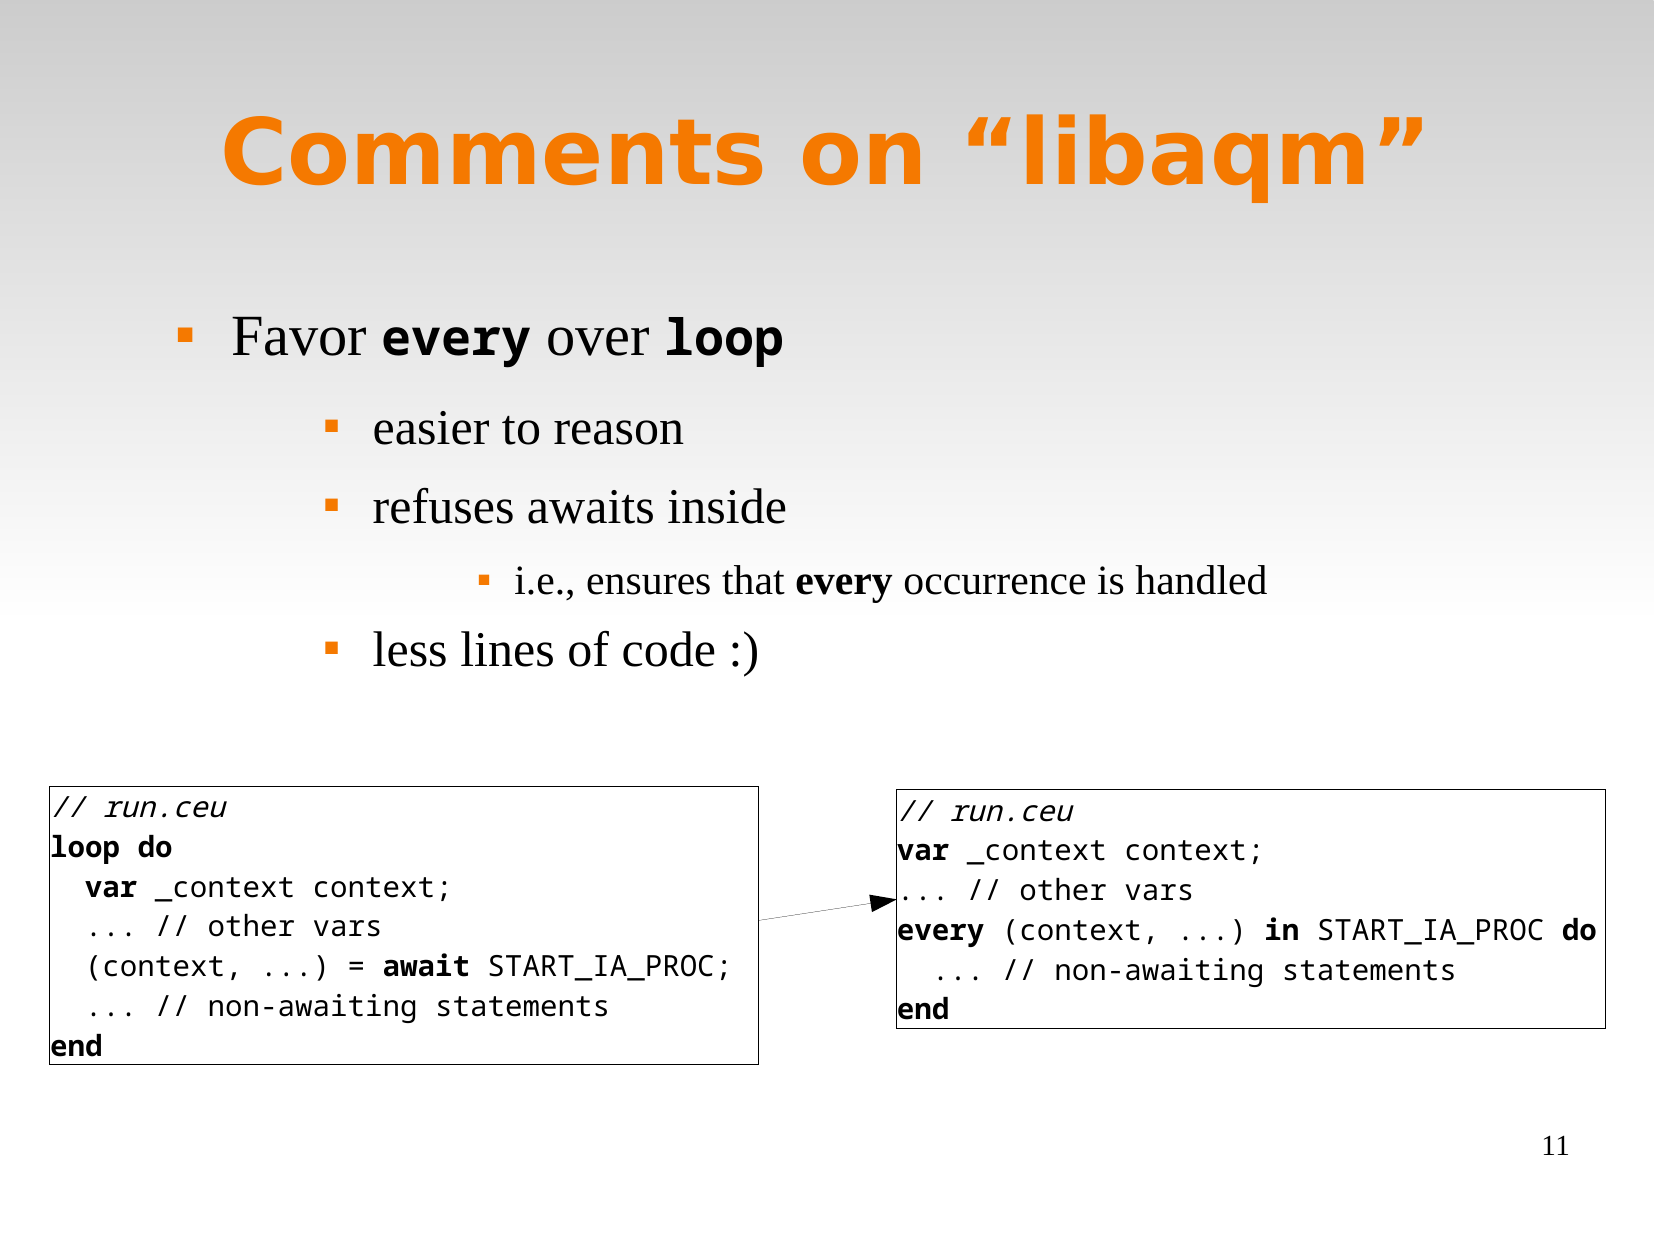

# Comments on “libaqm”
Favor every over loop
easier to reason
refuses awaits inside
i.e., ensures that every occurrence is handled
less lines of code :)
// run.ceu
loop do
 var _context context;
 ... // other vars
 (context, ...) = await START_IA_PROC;
 ... // non-awaiting statements
end
// run.ceu
var _context context;
... // other vars
every (context, ...) in START_IA_PROC do
 ... // non-awaiting statements
end
11